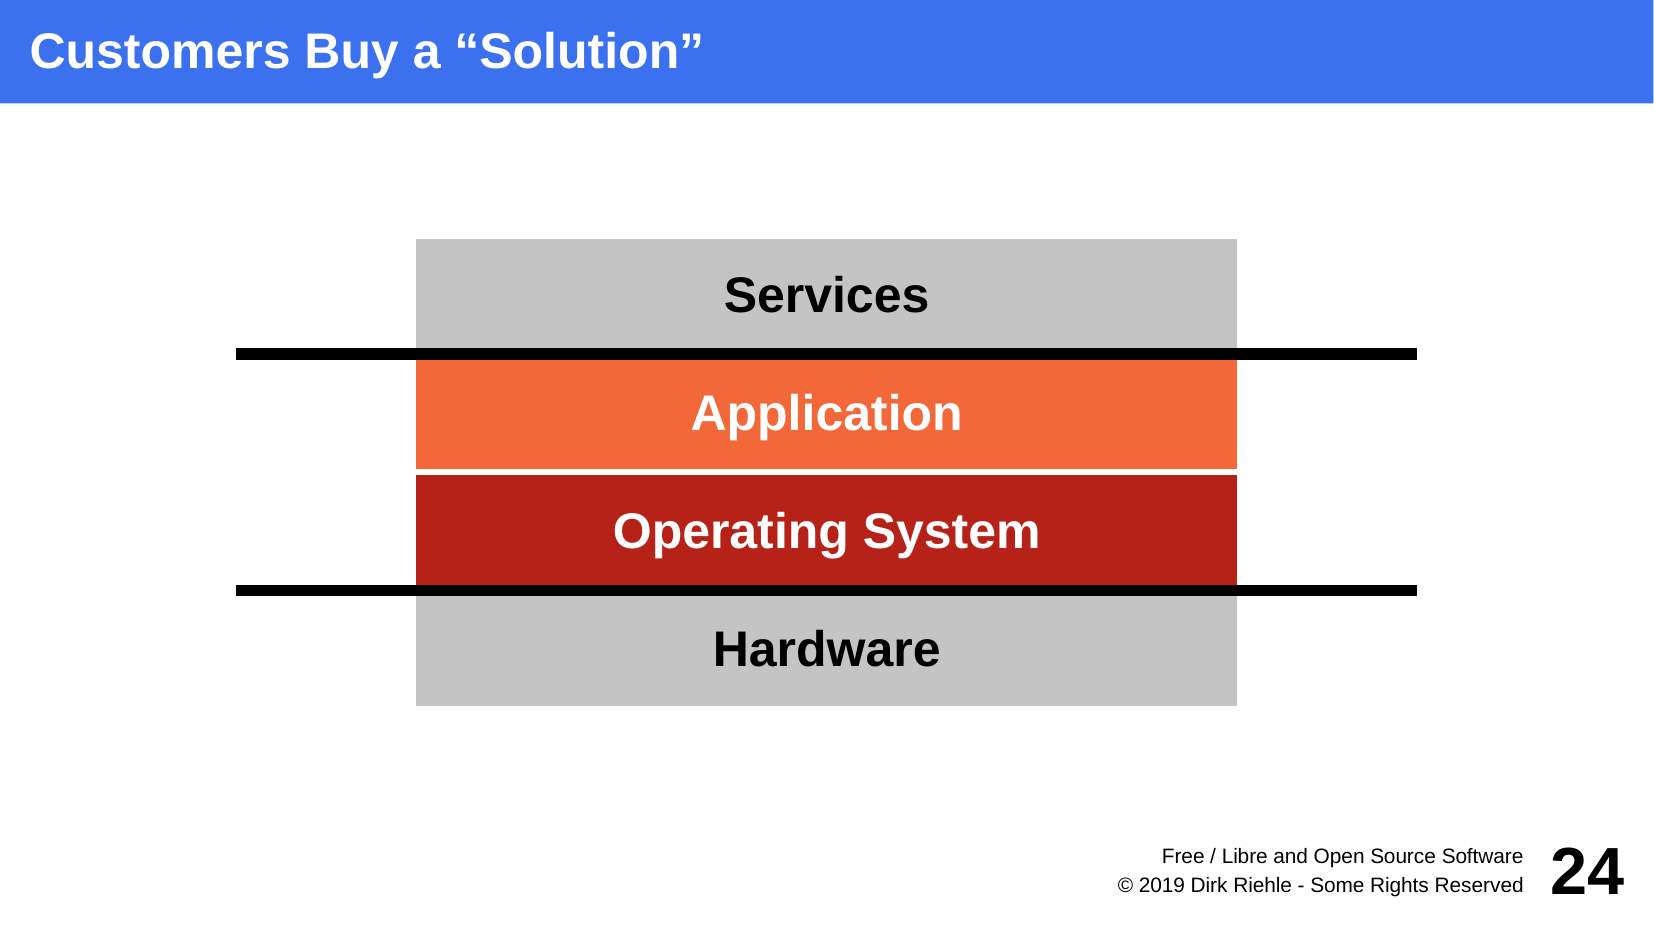

# Customers Buy a “Solution”
Services
Application
Operating System
Hardware
Free / Libre and Open Source Software
24
© 2019 Dirk Riehle - Some Rights Reserved